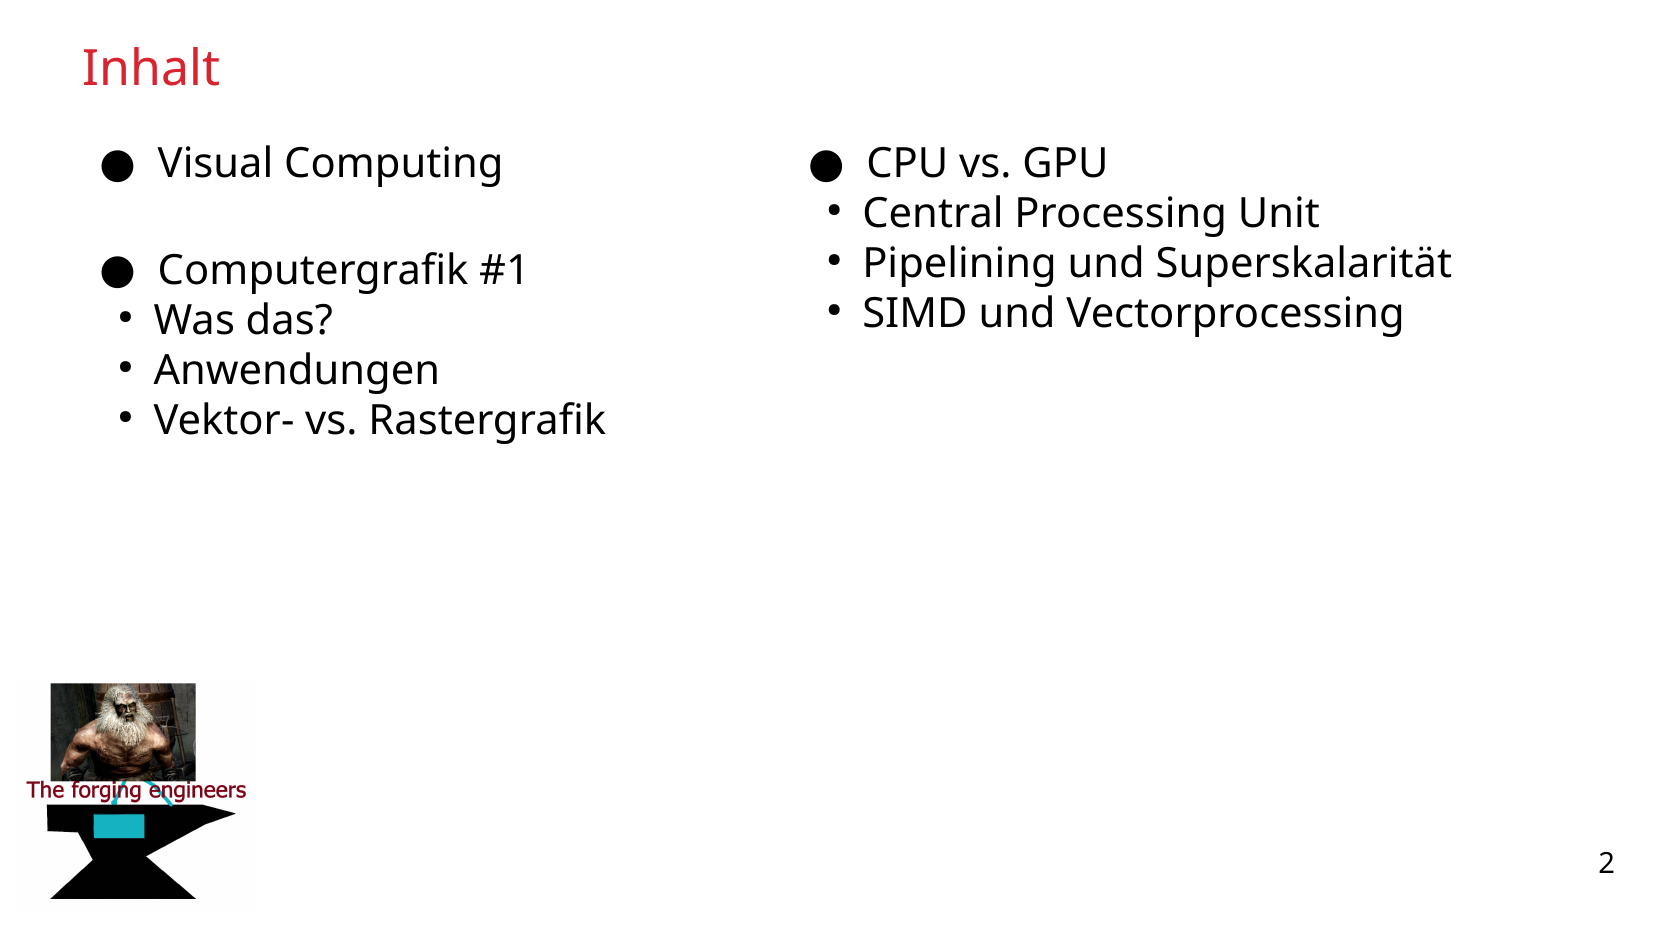

# Inhalt
Visual Computing
Computergrafik #1
Was das?
Anwendungen
Vektor- vs. Rastergrafik
CPU vs. GPU
Central Processing Unit
Pipelining und Superskalarität
SIMD und Vectorprocessing